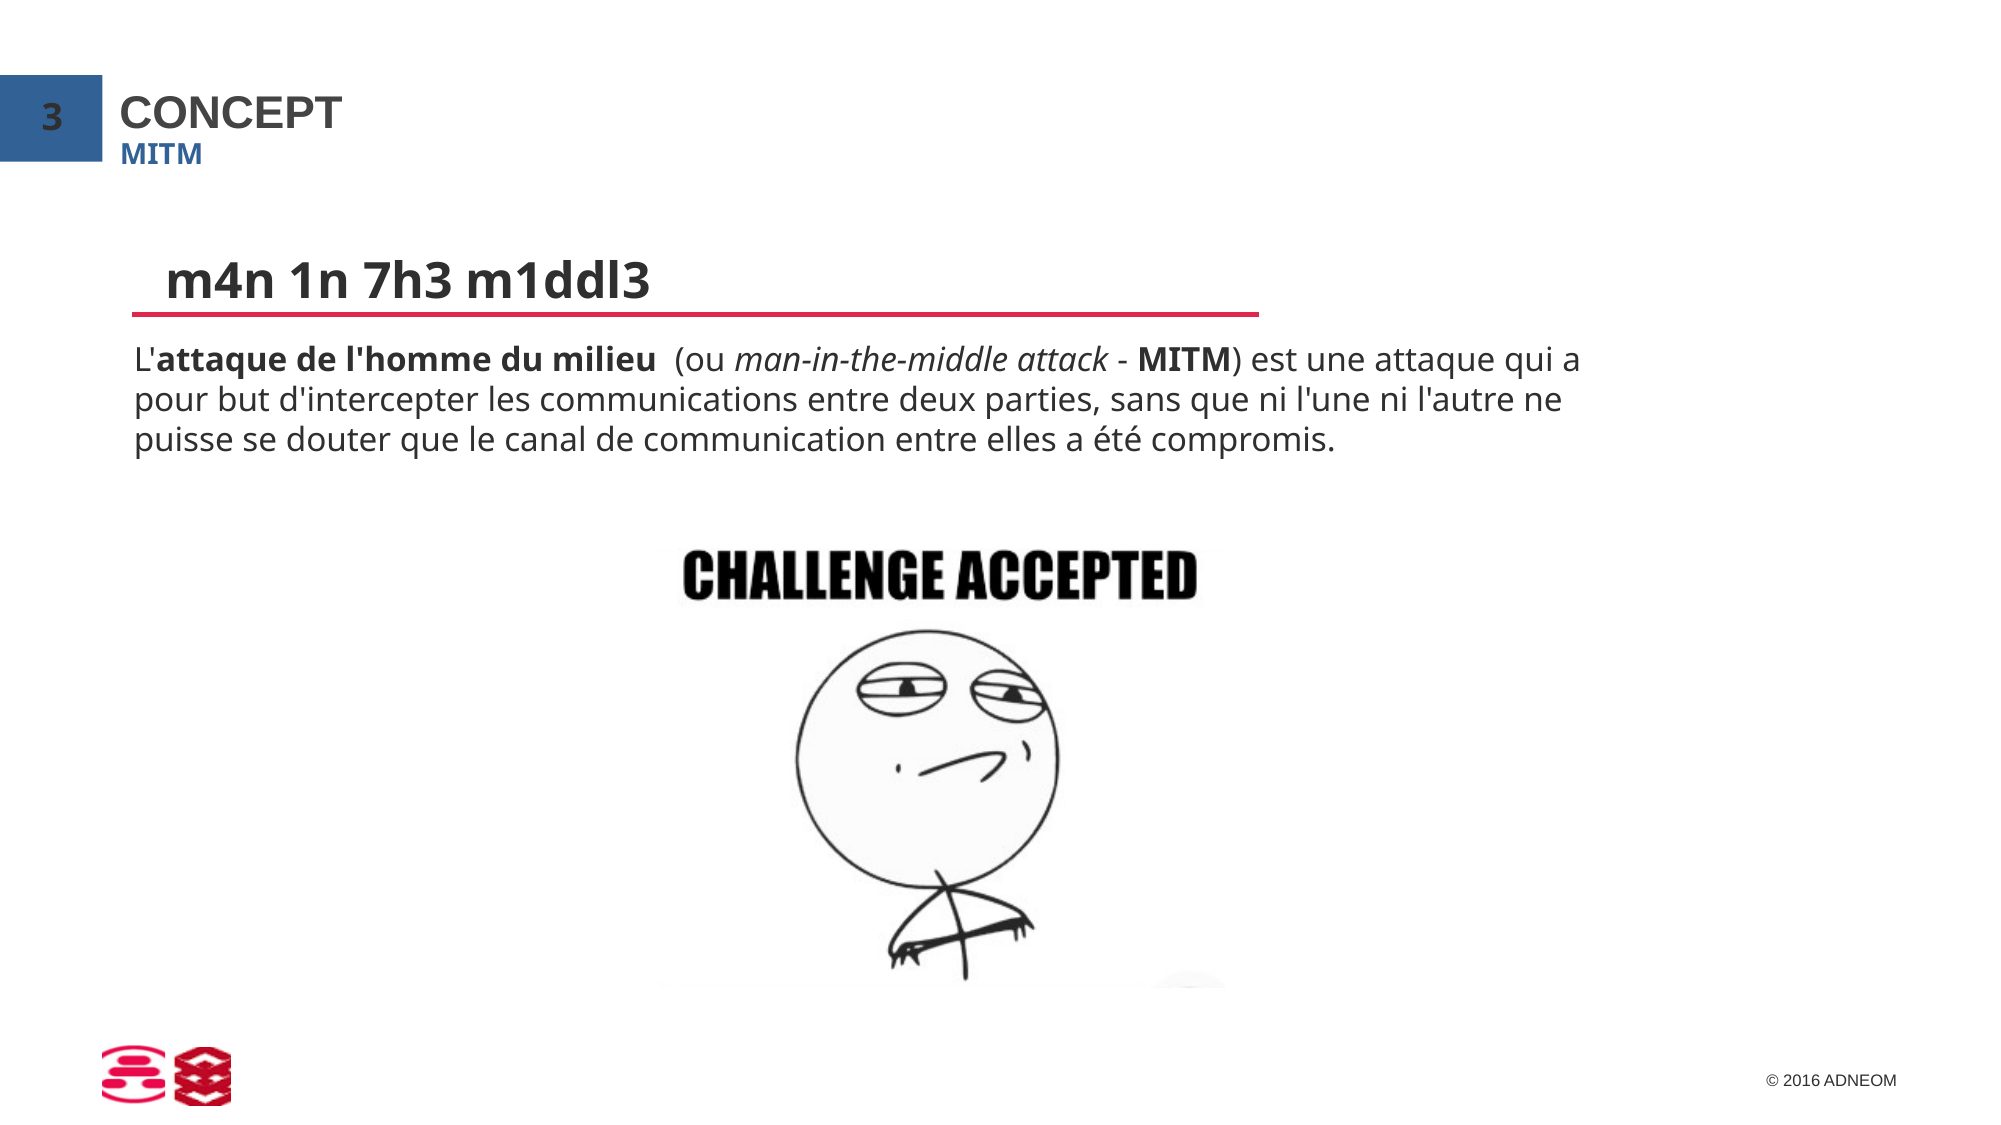

# CONCEPT
MITM
 m4n 1n 7h3 m1ddl3
L'attaque de l'homme du milieu  (ou man-in-the-middle attack - MITM) est une attaque qui a pour but d'intercepter les communications entre deux parties, sans que ni l'une ni l'autre ne puisse se douter que le canal de communication entre elles a été compromis.